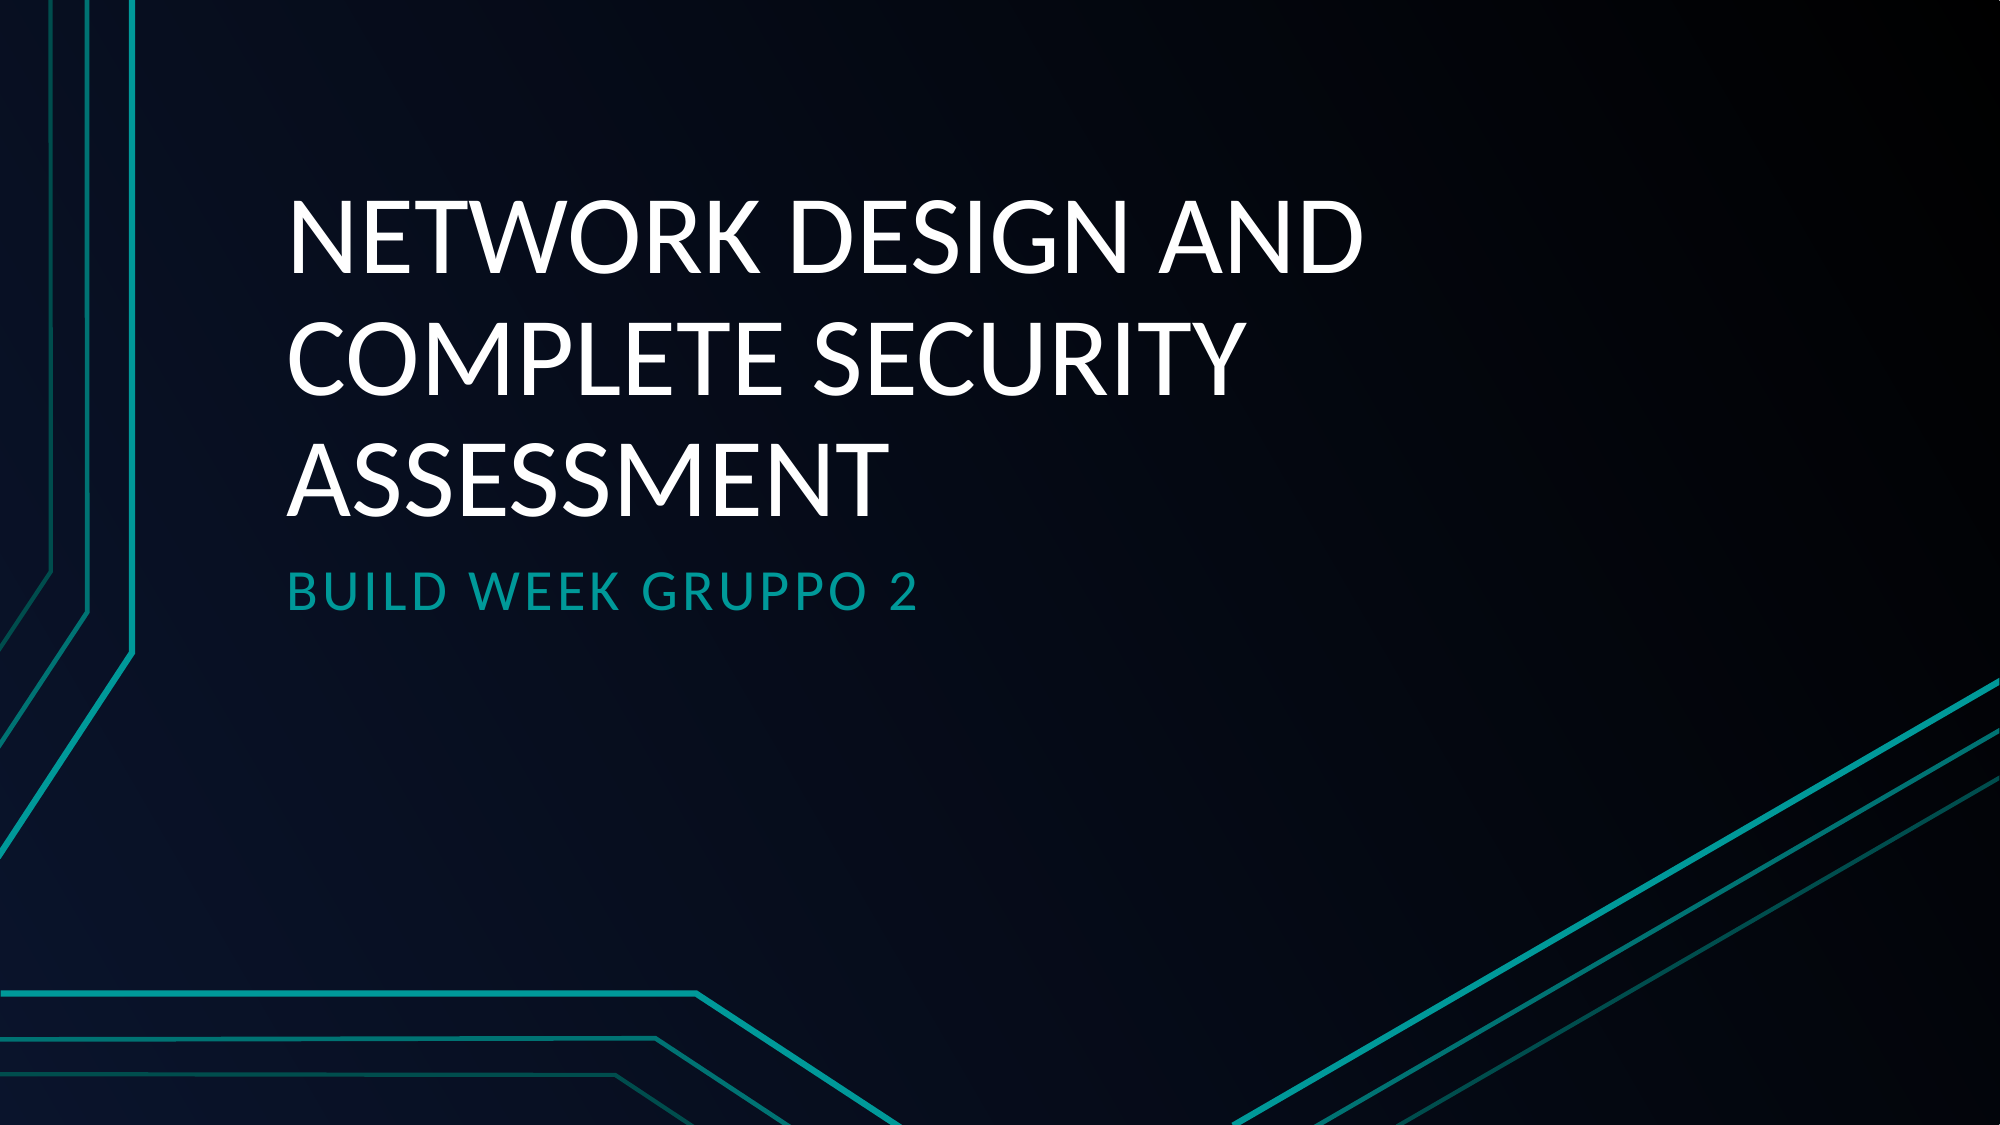

# NETWORK DESIGN AND COMPLETE SECURITY ASSESSMENT
Build week gruppo 2